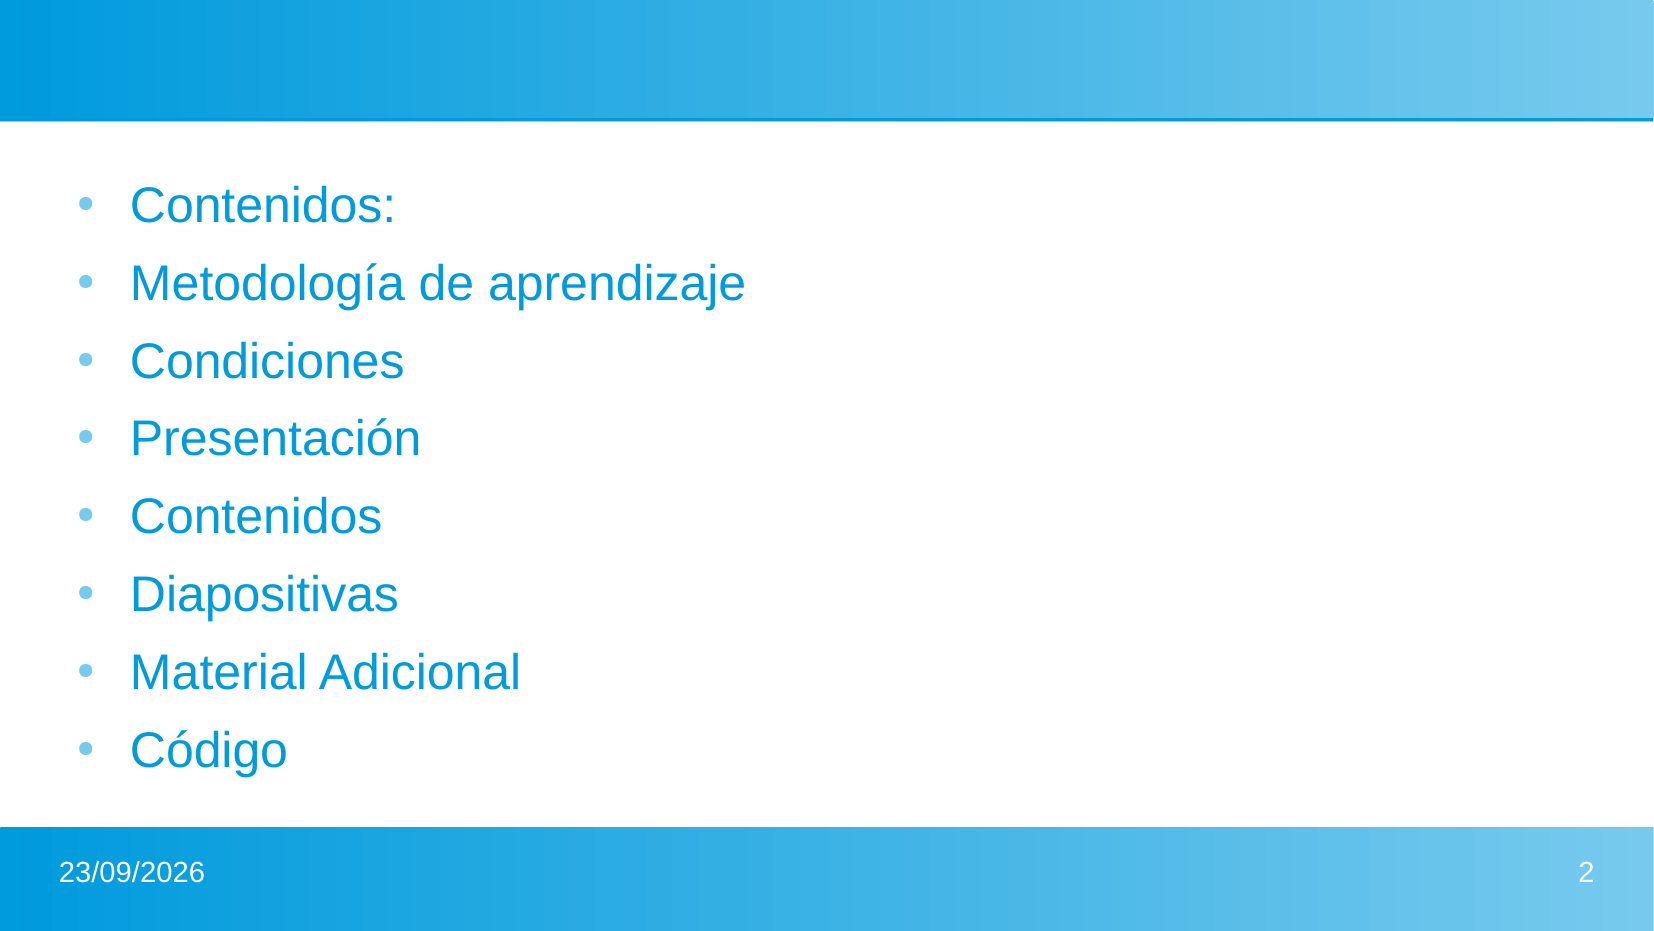

#
Contenidos:
Metodología de aprendizaje
Condiciones
Presentación
Contenidos
Diapositivas
Material Adicional
Código
2